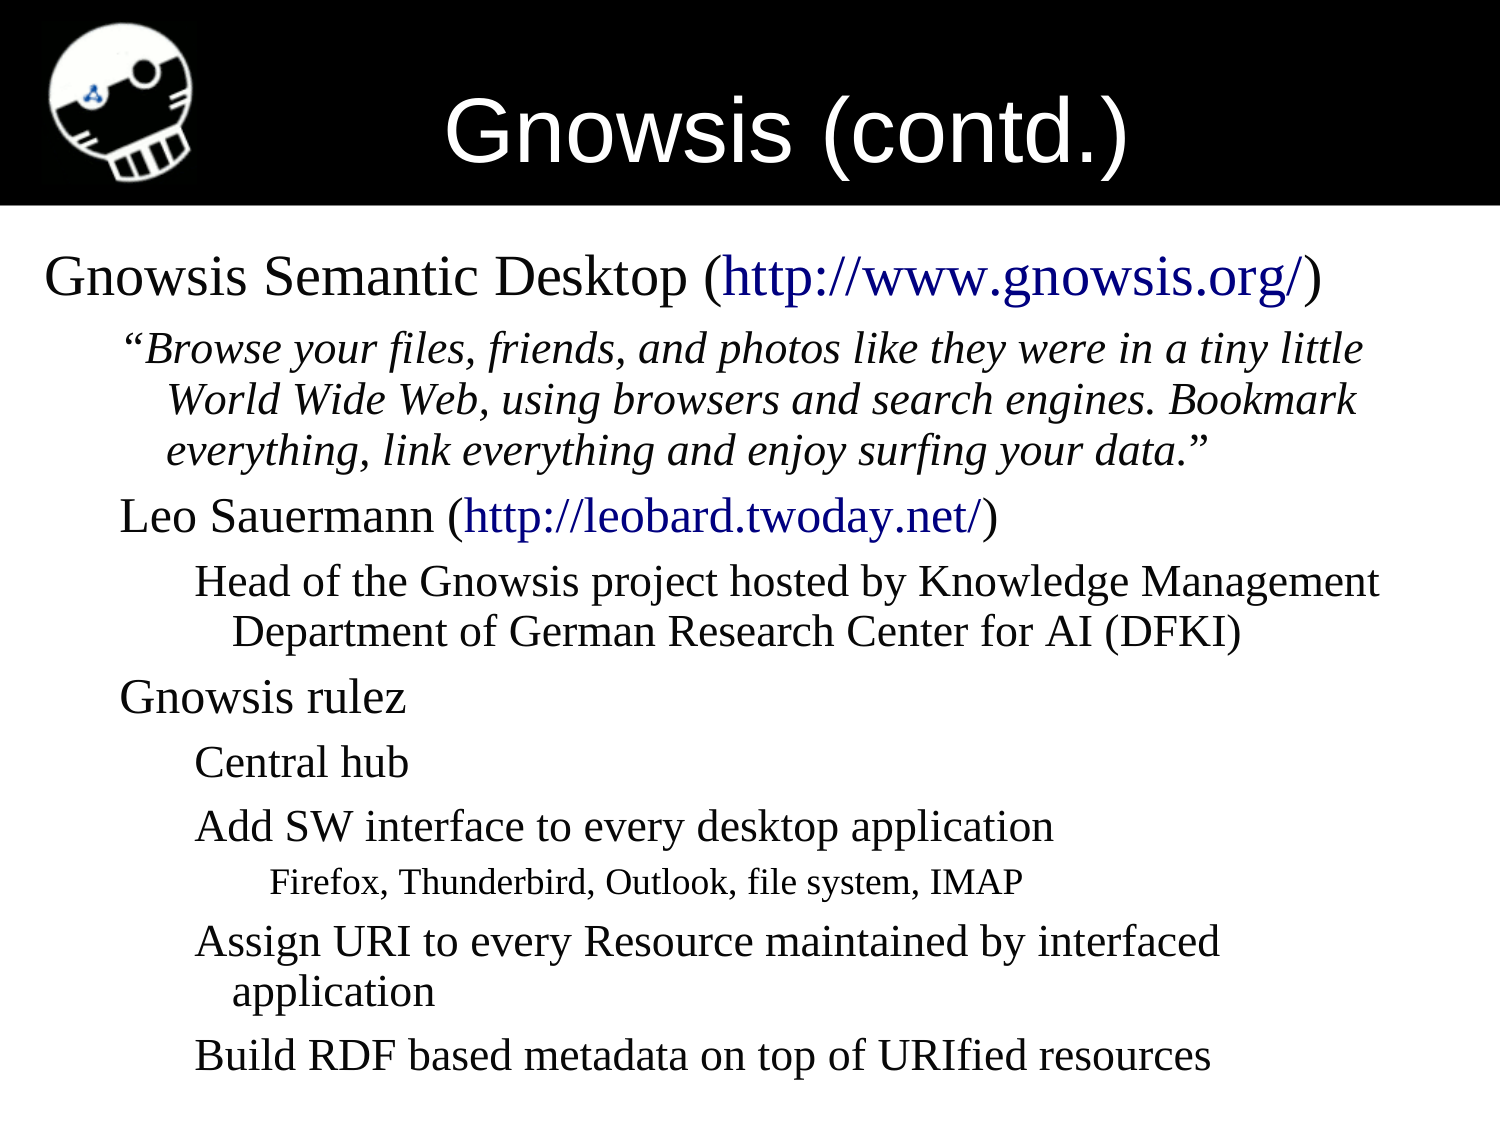

Gnowsis (contd.)
# Gnowsis Semantic Desktop (http://www.gnowsis.org/)
“Browse your files, friends, and photos like they were in a tiny little World Wide Web, using browsers and search engines. Bookmark everything, link everything and enjoy surfing your data.”
Leo Sauermann (http://leobard.twoday.net/)
Head of the Gnowsis project hosted by Knowledge Management Department of German Research Center for AI (DFKI)
Gnowsis rulez
Central hub
Add SW interface to every desktop application
Firefox, Thunderbird, Outlook, file system, IMAP
Assign URI to every Resource maintained by interfaced application
Build RDF based metadata on top of URIfied resources
26